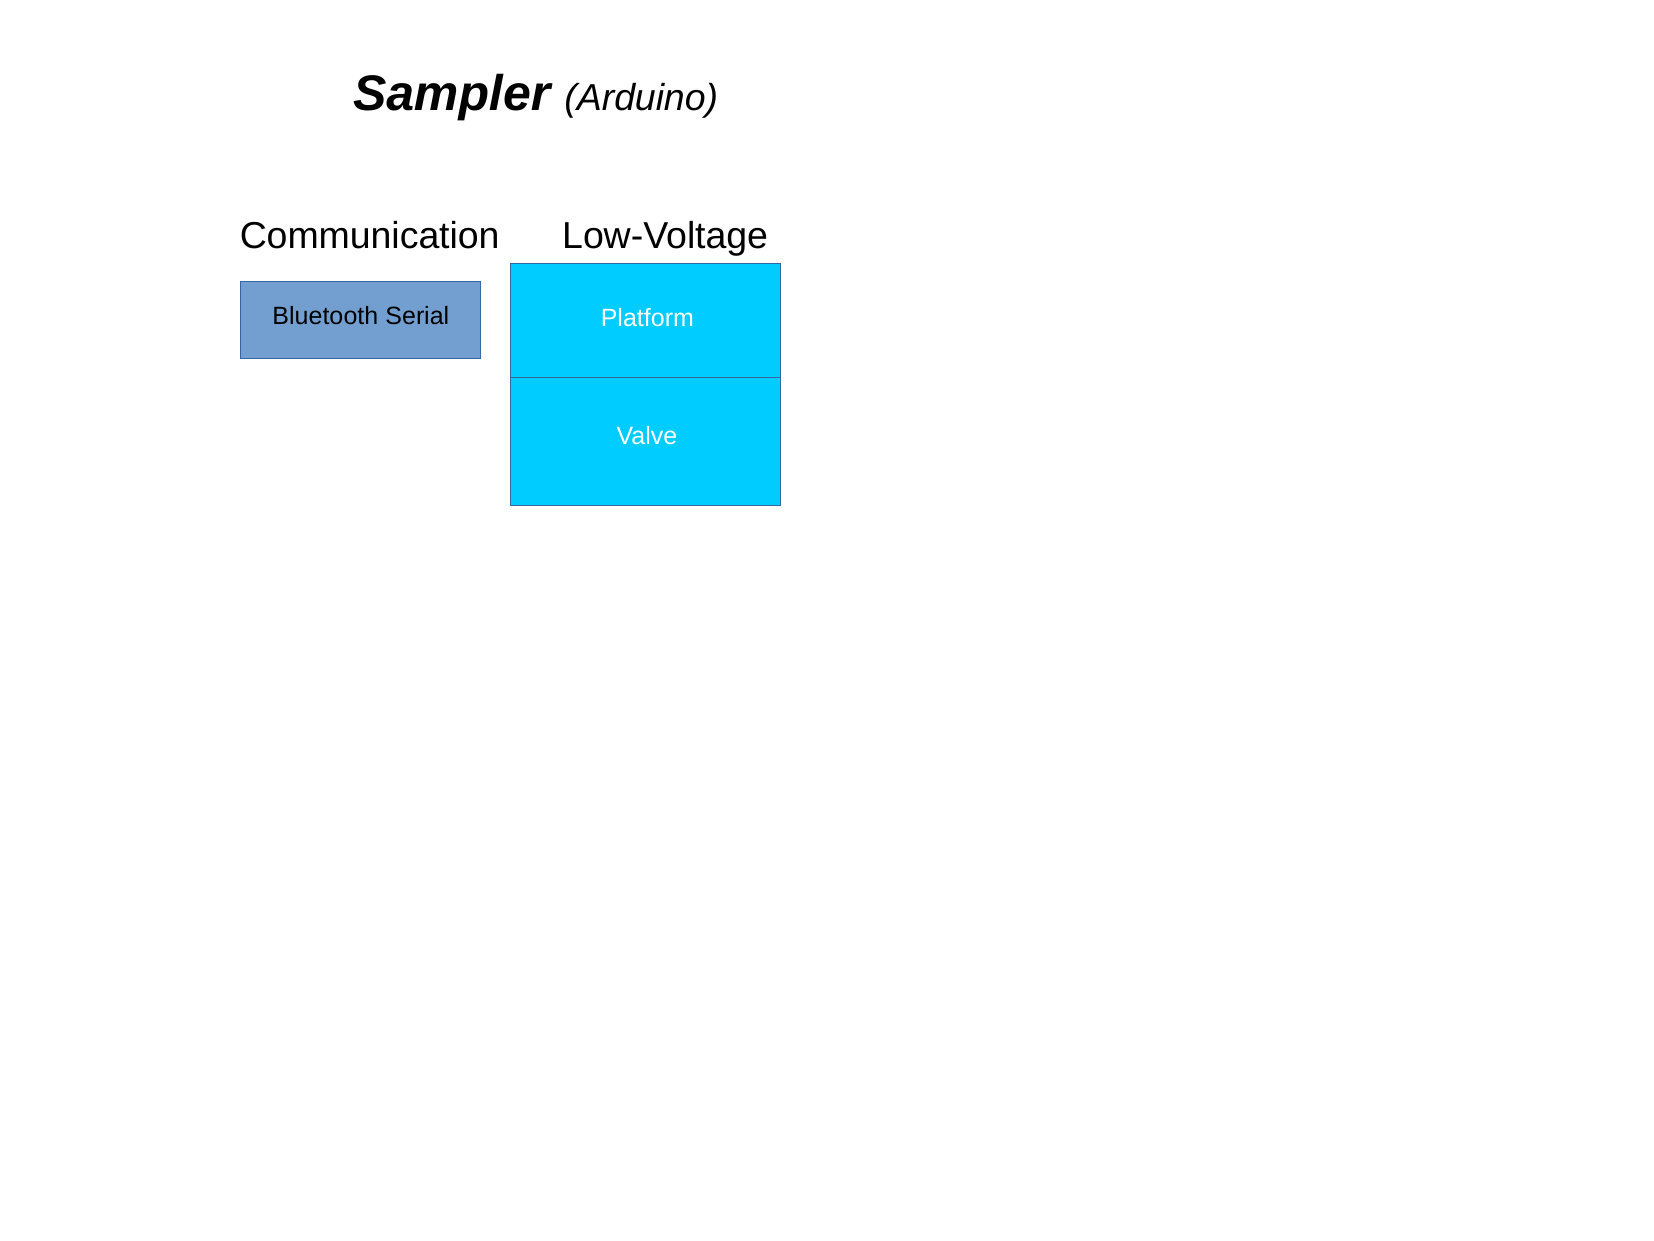

Sampler (Arduino)
Communication Low-Voltage
Bluetooth Serial
Platform
PIR Temp Sensor
Valve